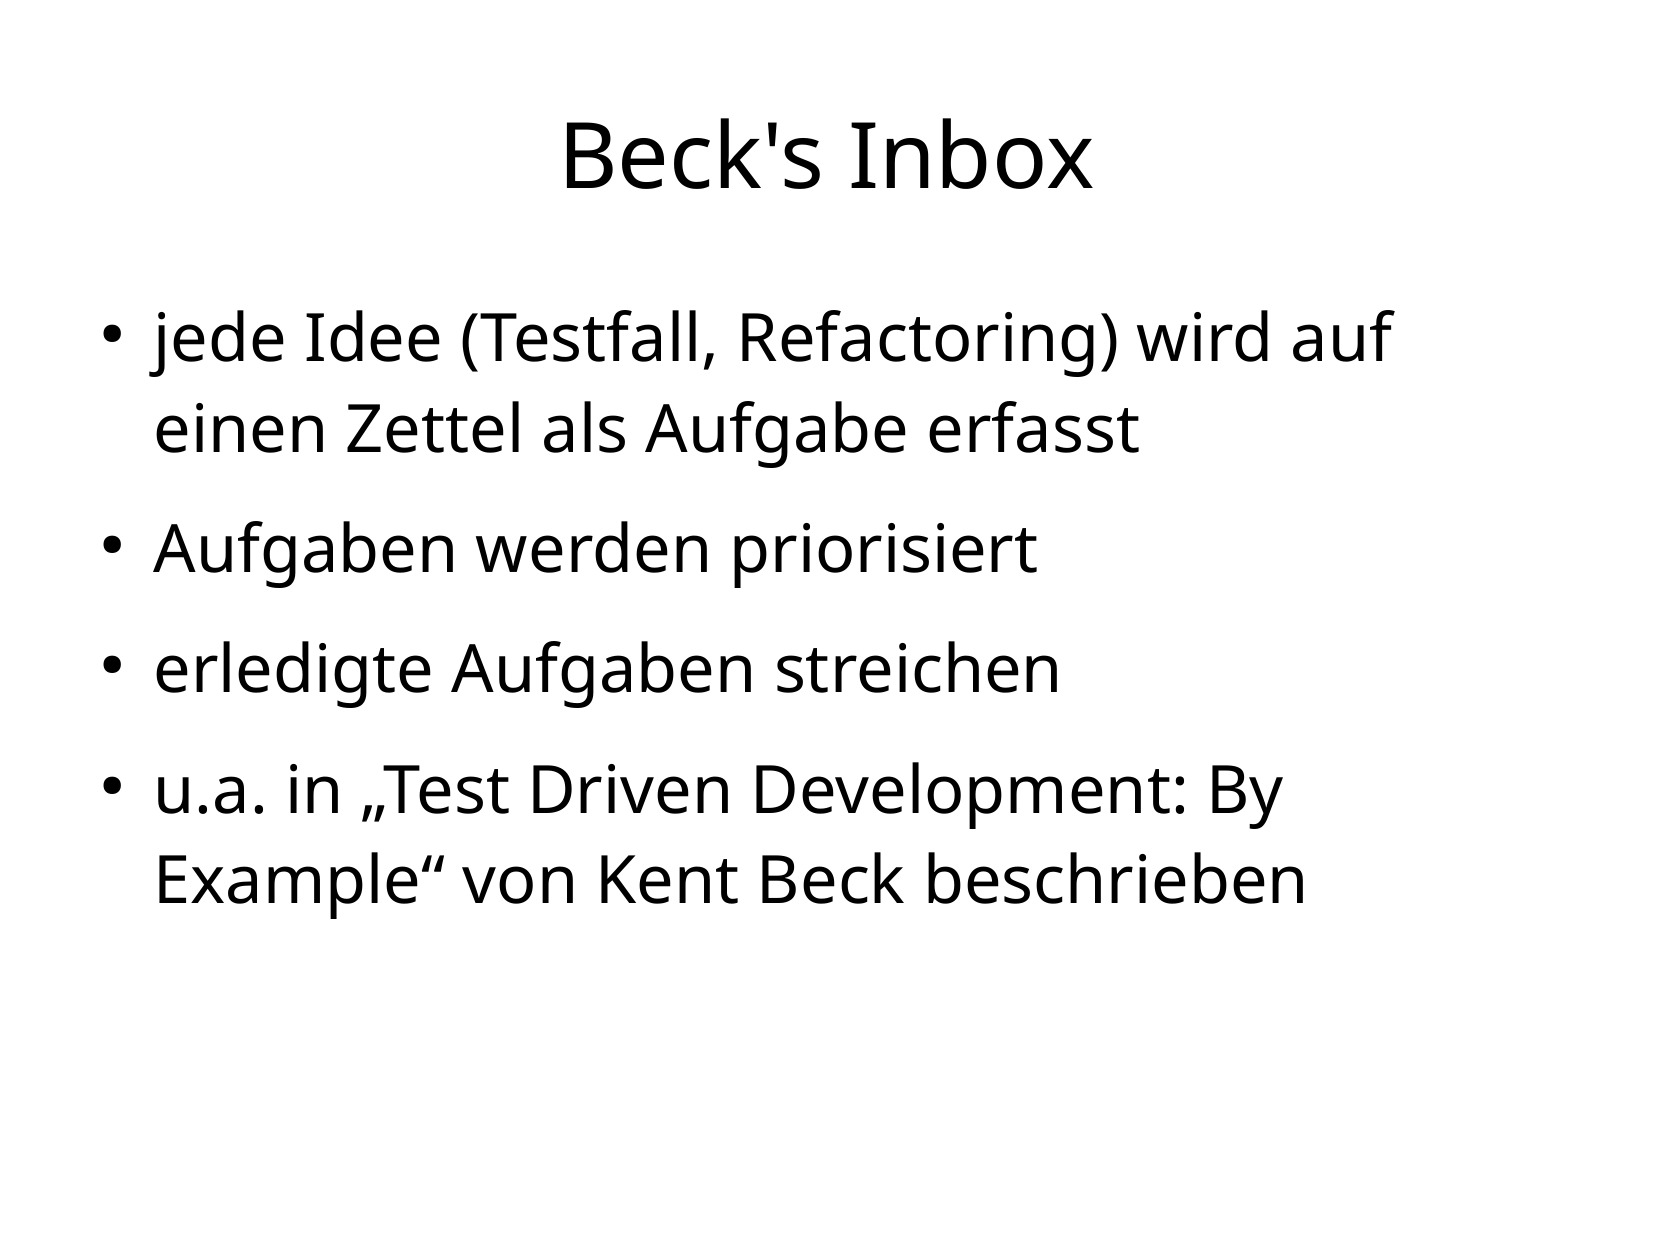

# Beck's Inbox
jede Idee (Testfall, Refactoring) wird auf einen Zettel als Aufgabe erfasst
Aufgaben werden priorisiert
erledigte Aufgaben streichen
u.a. in „Test Driven Development: By Example“ von Kent Beck beschrieben